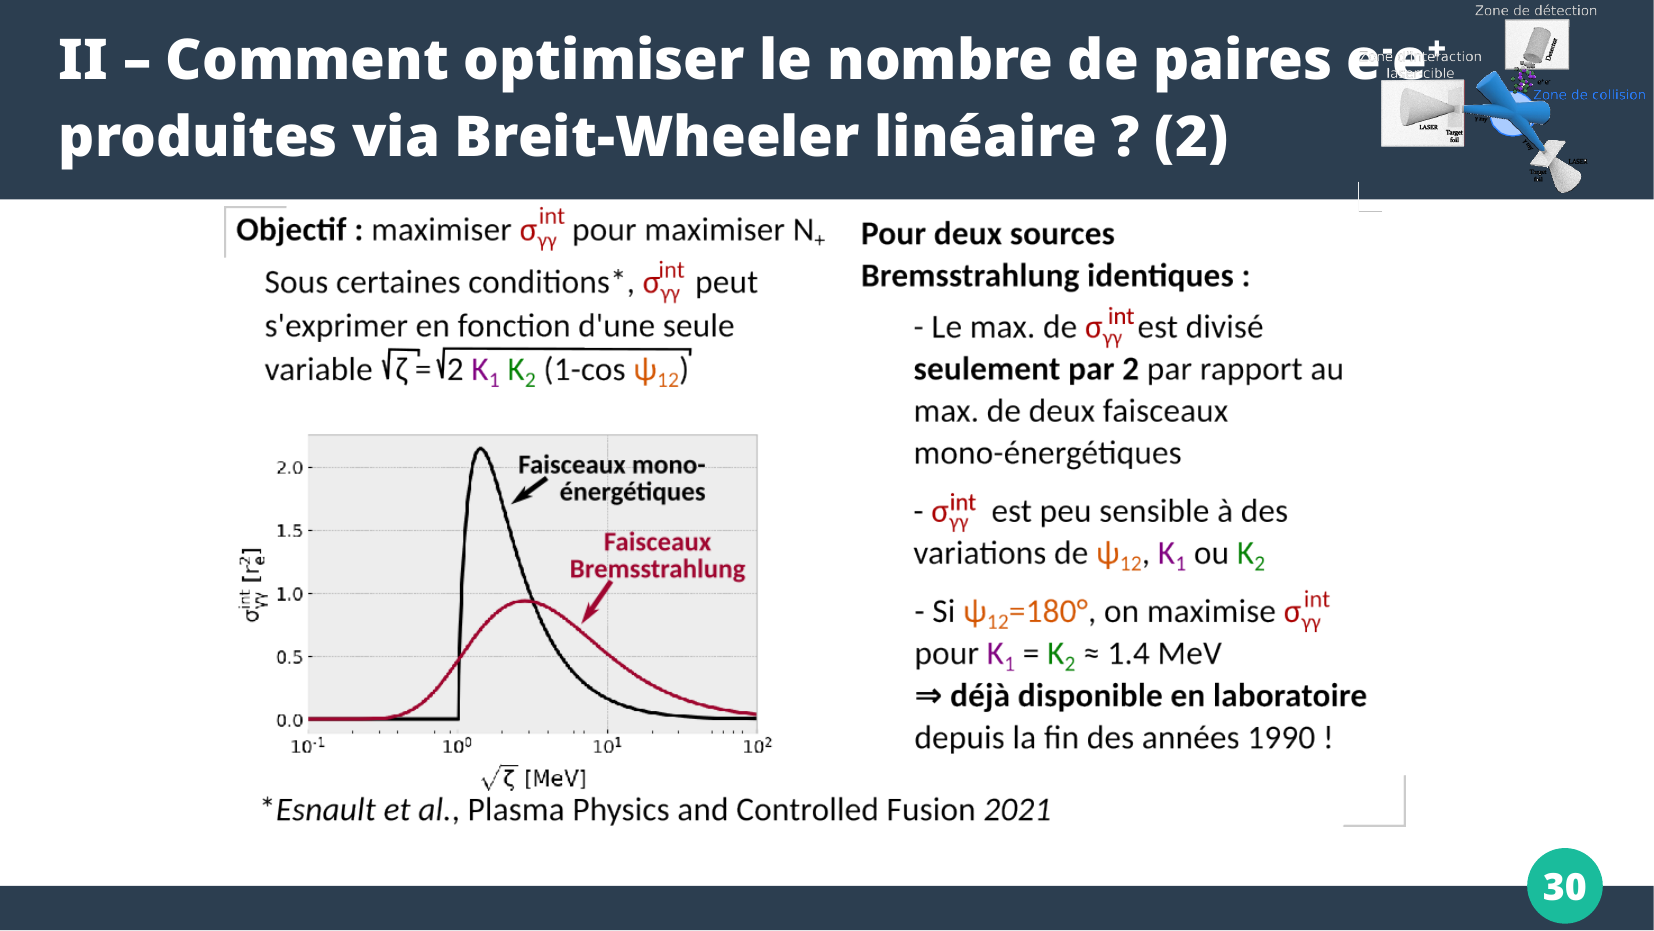

# II – Comment optimiser le nombre de paires e-e+ produites via Breit-Wheeler linéaire ? (2)